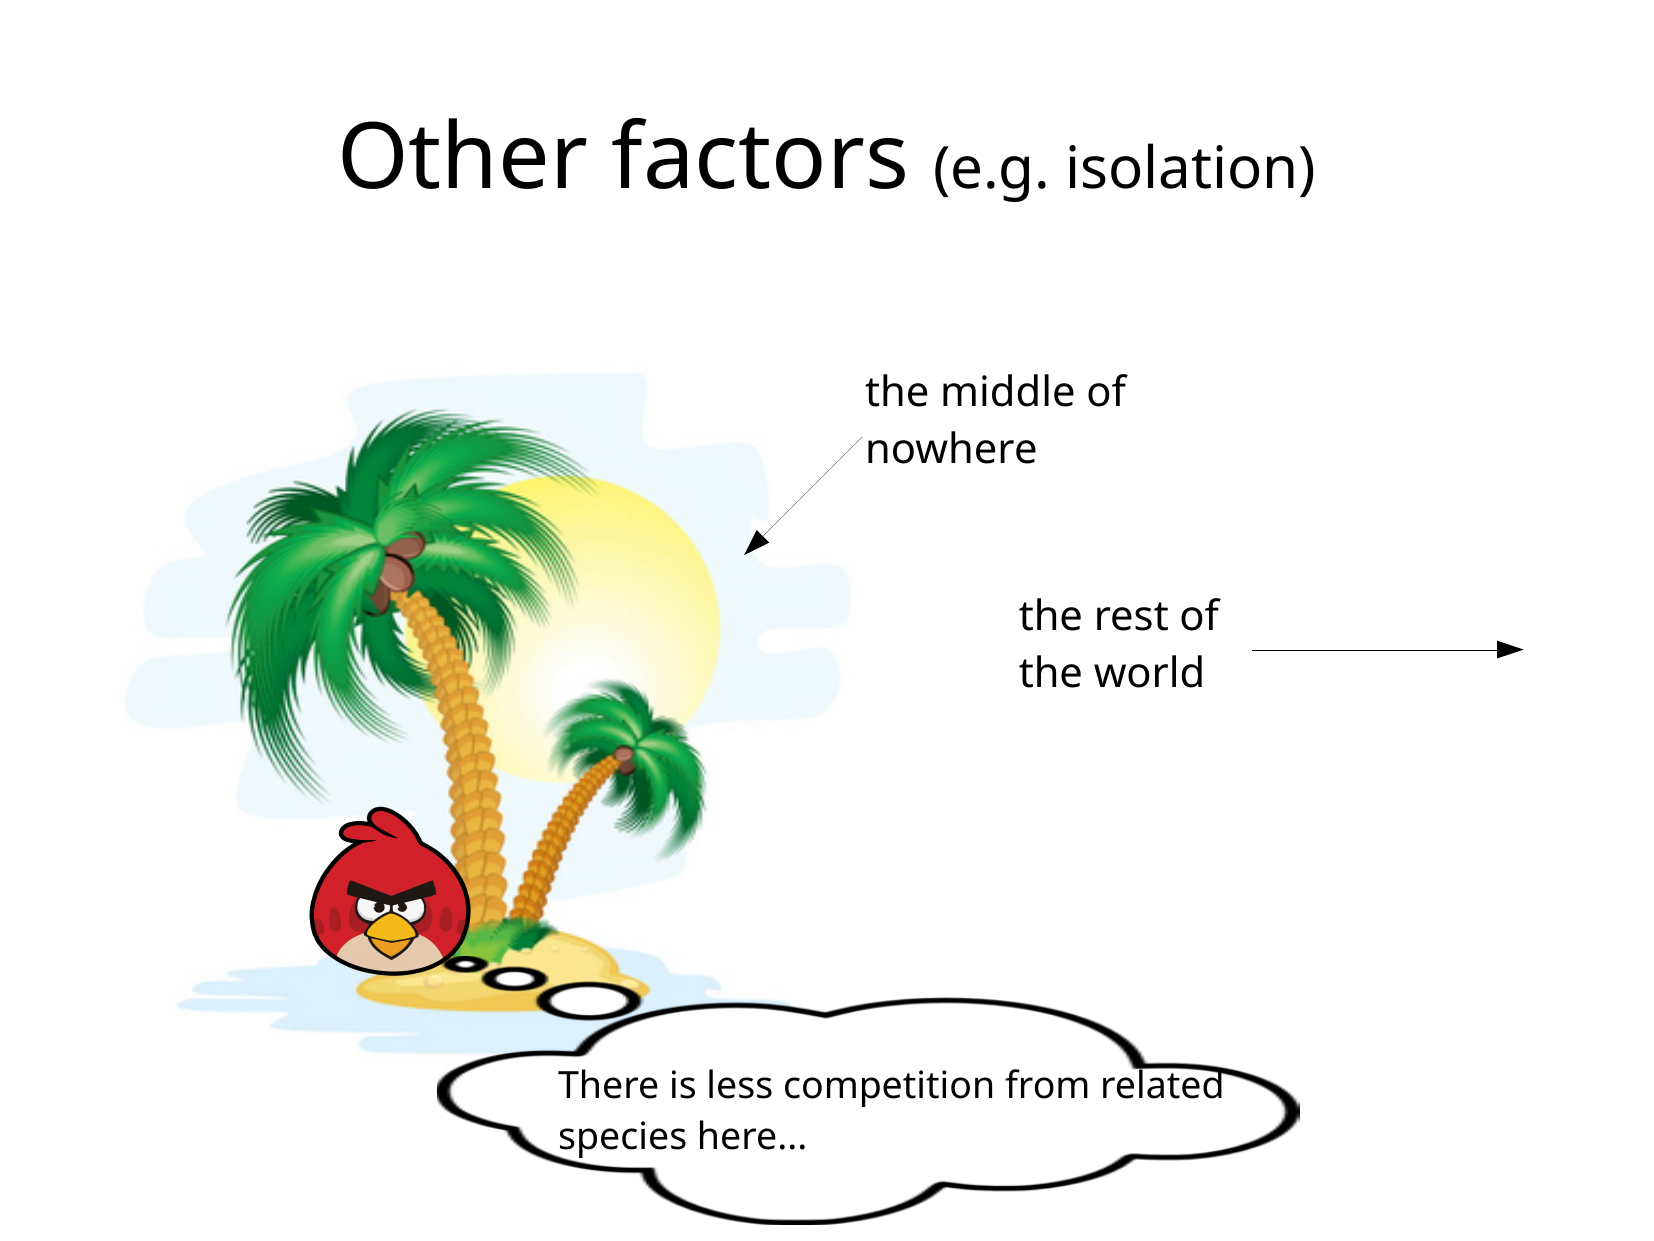

# Other factors (e.g. isolation)
the middle of
nowhere
the rest of
the world
There is less competition from related species here...